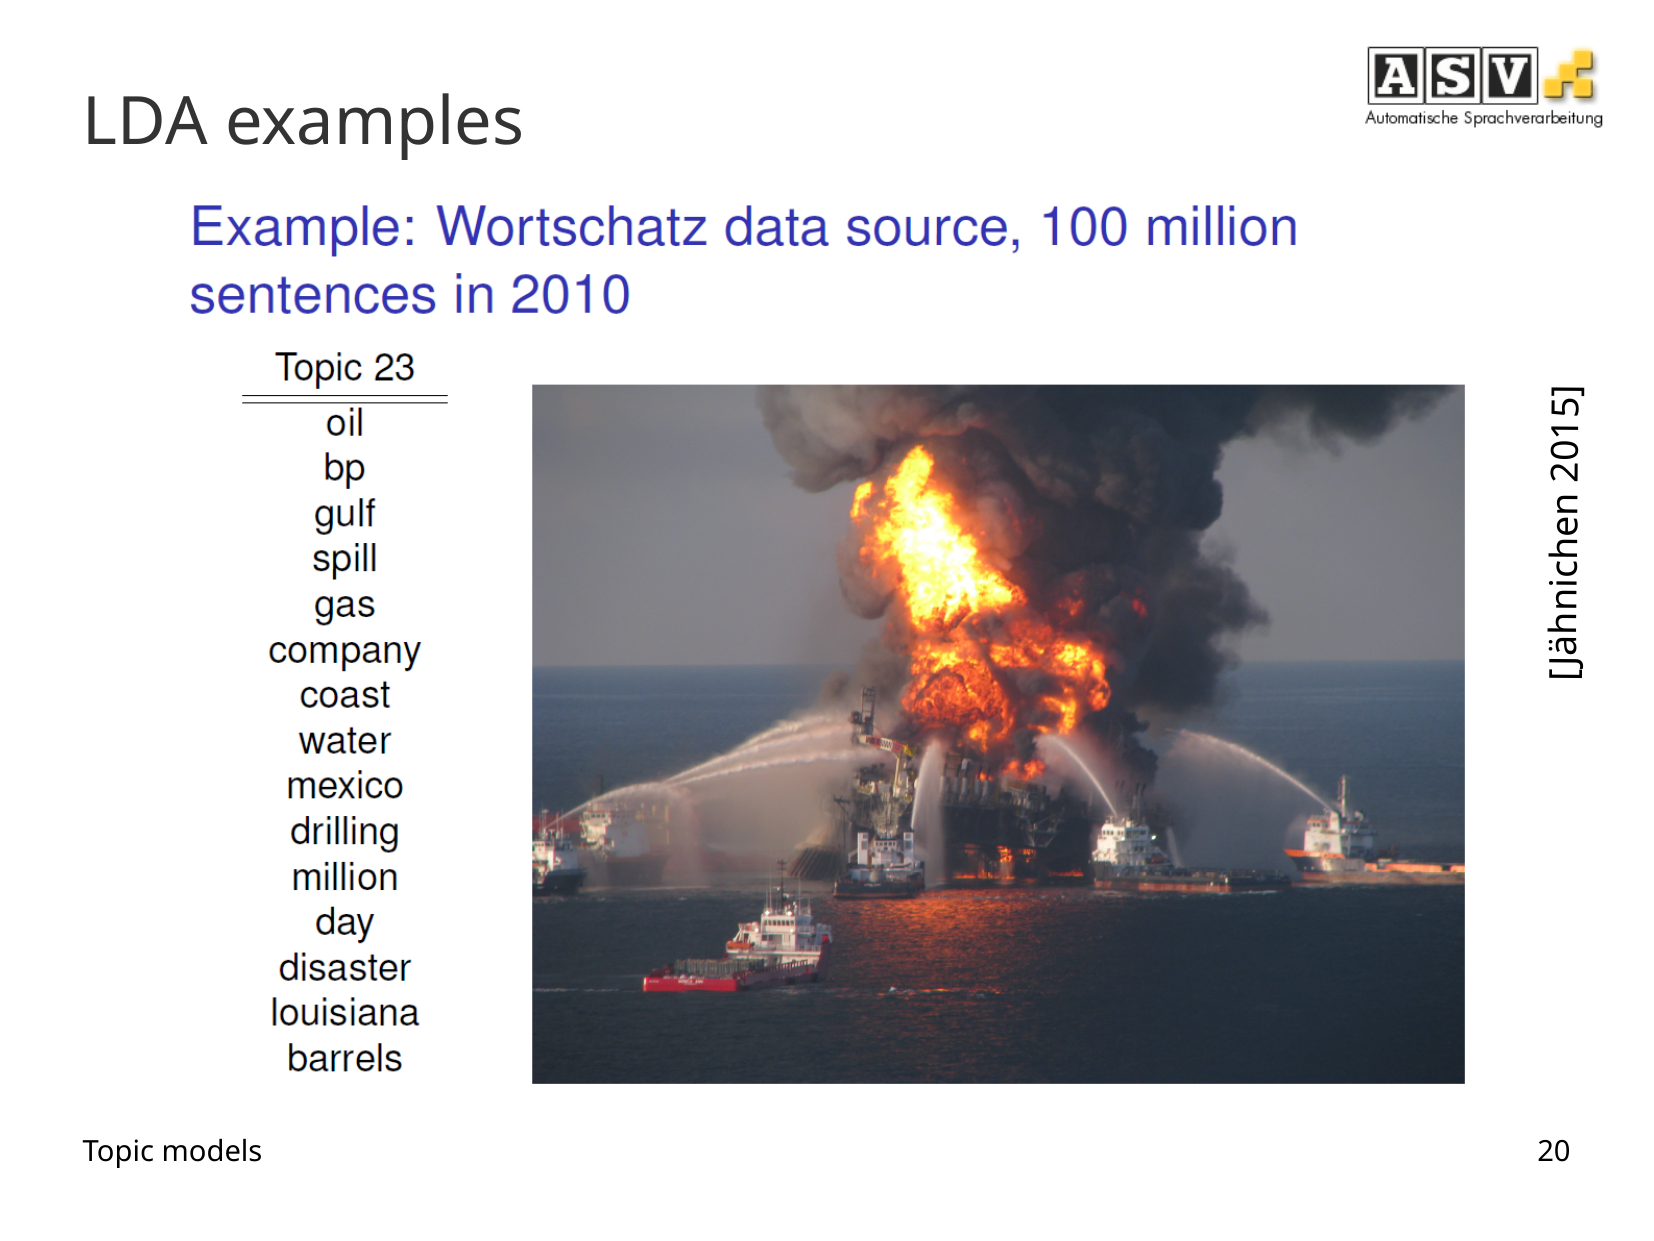

# LDA examples
[Jähnichen 2015]
Topic models
20